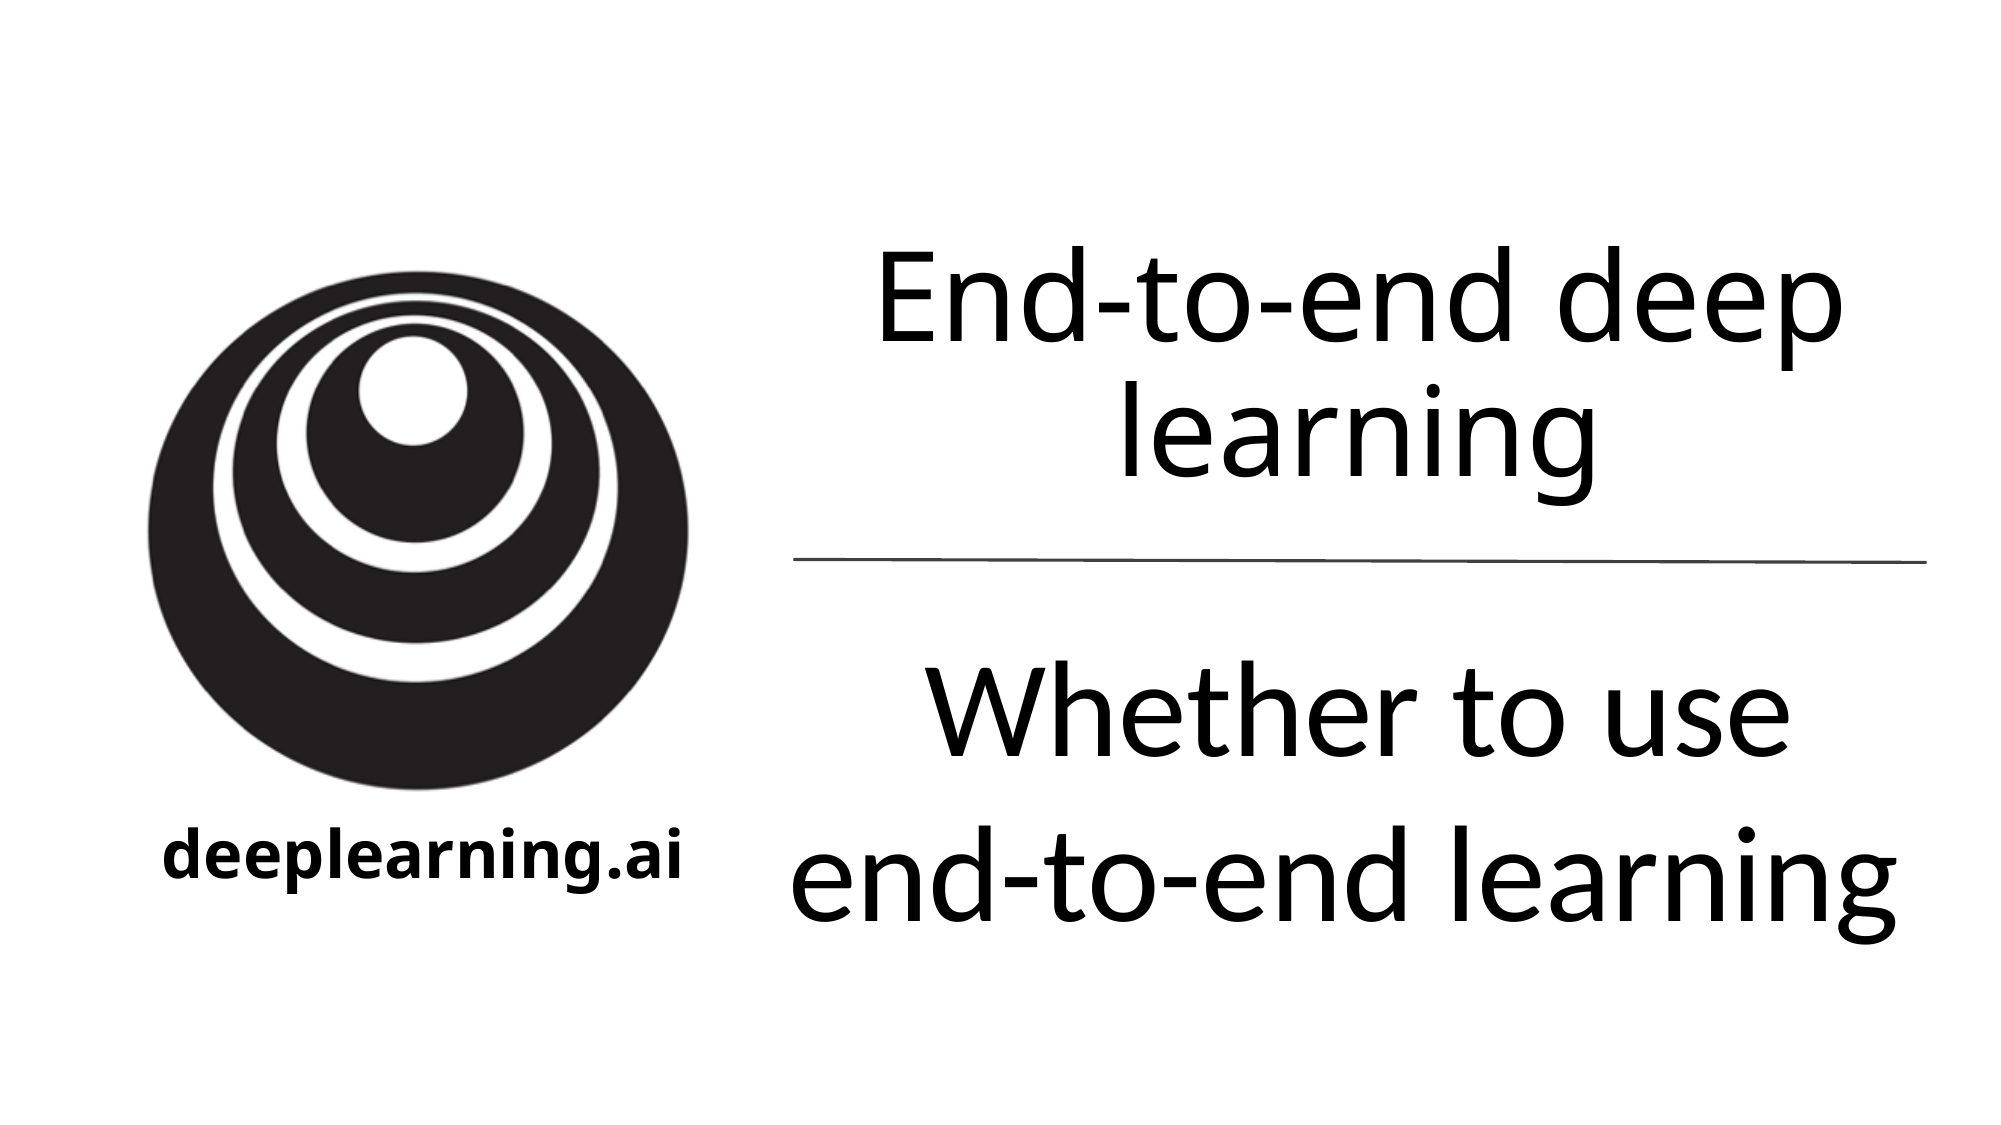

# End-to-end deep learning
deeplearning.ai
Whether to use
end-to-end learning